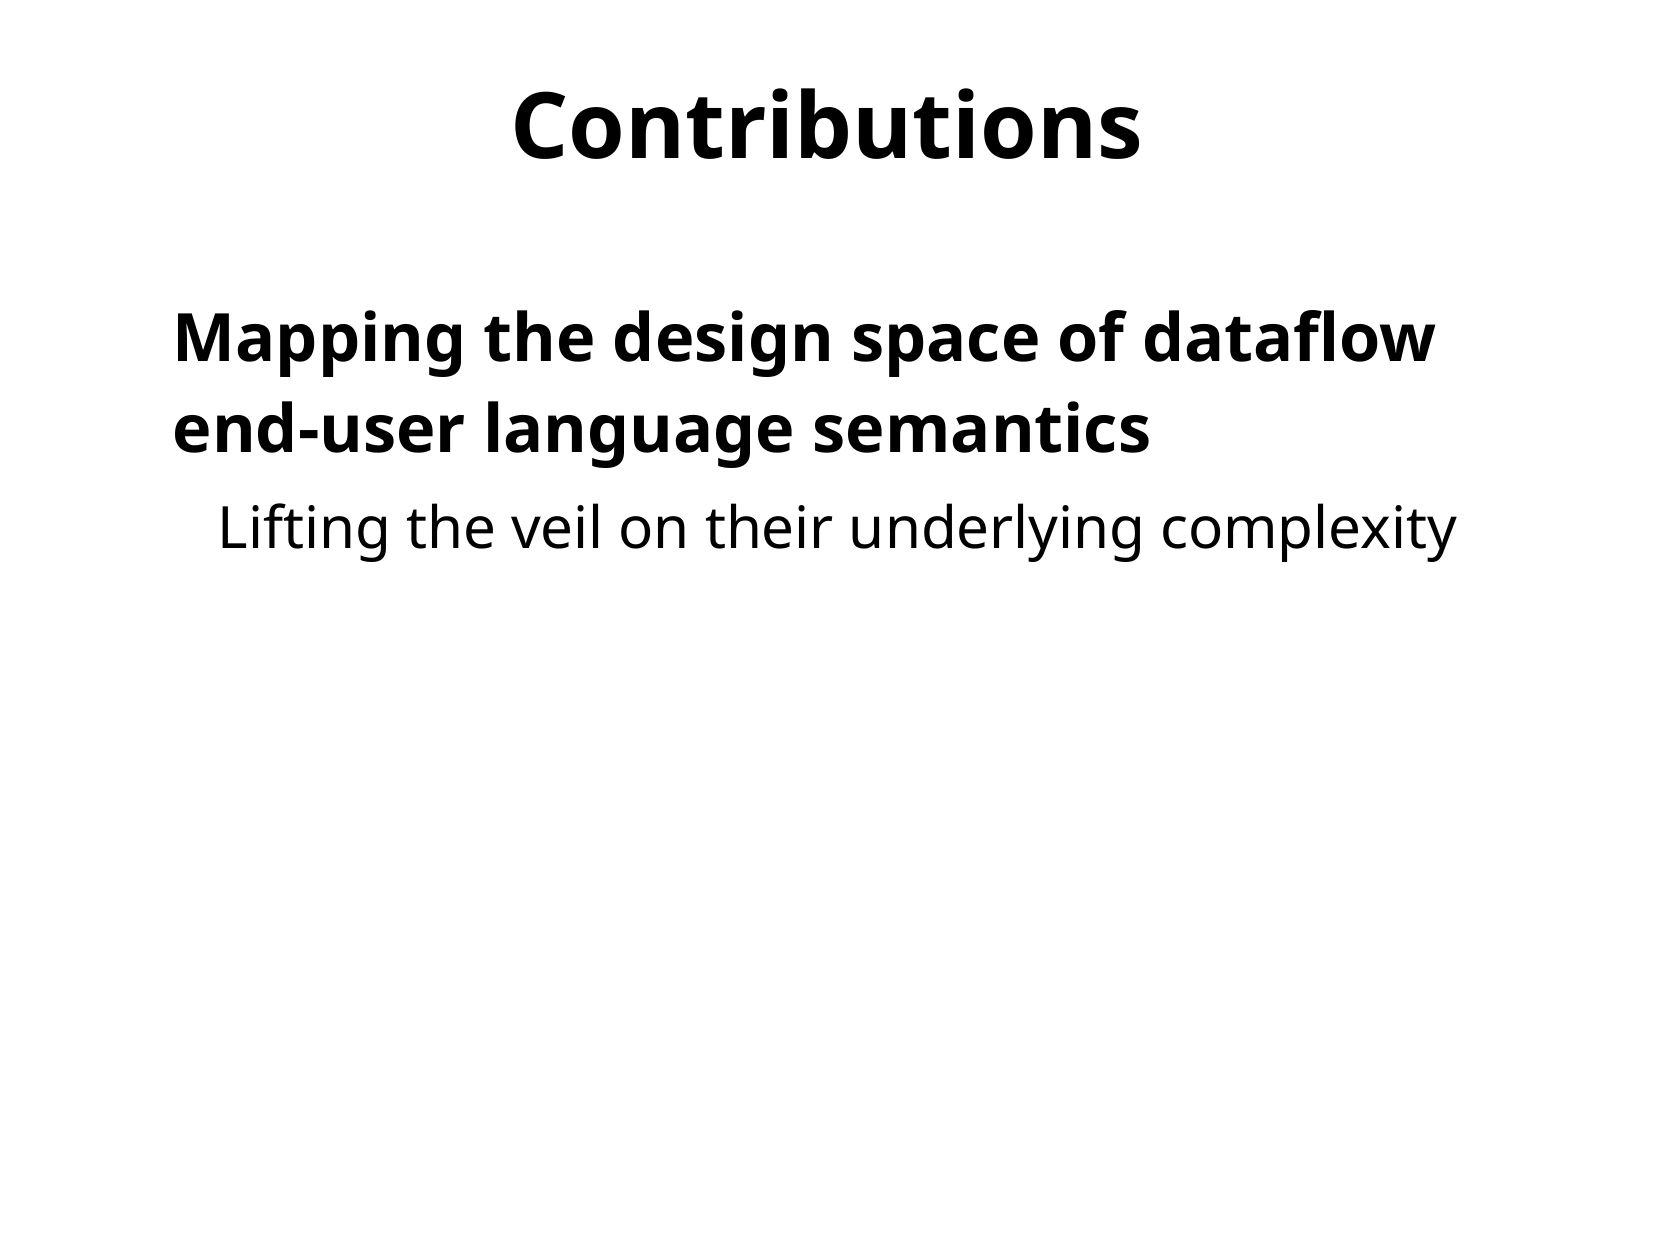

# Contributions
Mapping the design space of dataflow
end-user language semantics
Lifting the veil on their underlying complexity